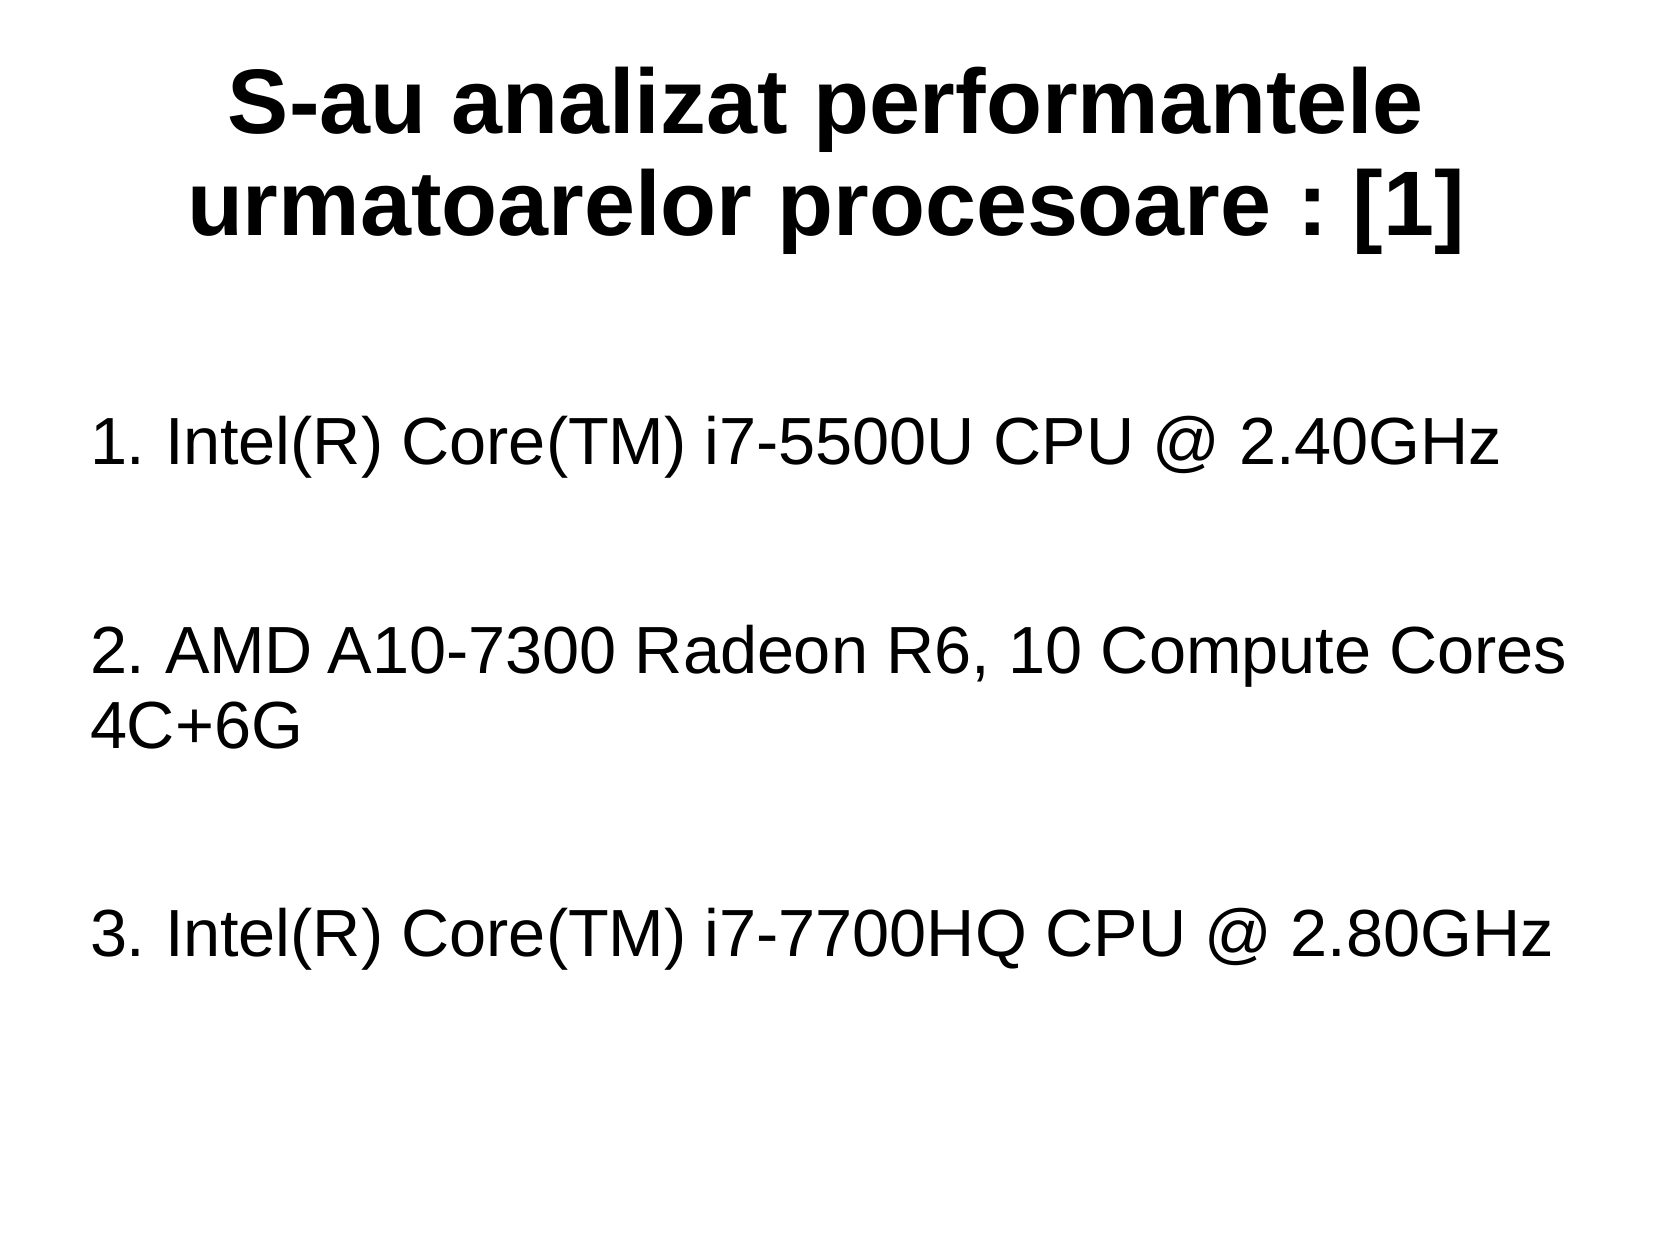

# S-au analizat performantele urmatoarelor procesoare : [1]
1.	Intel(R) Core(TM) i7-5500U CPU @ 2.40GHz
2.	AMD A10-7300 Radeon R6, 10 Compute Cores 4C+6G
3.	Intel(R) Core(TM) i7-7700HQ CPU @ 2.80GHz